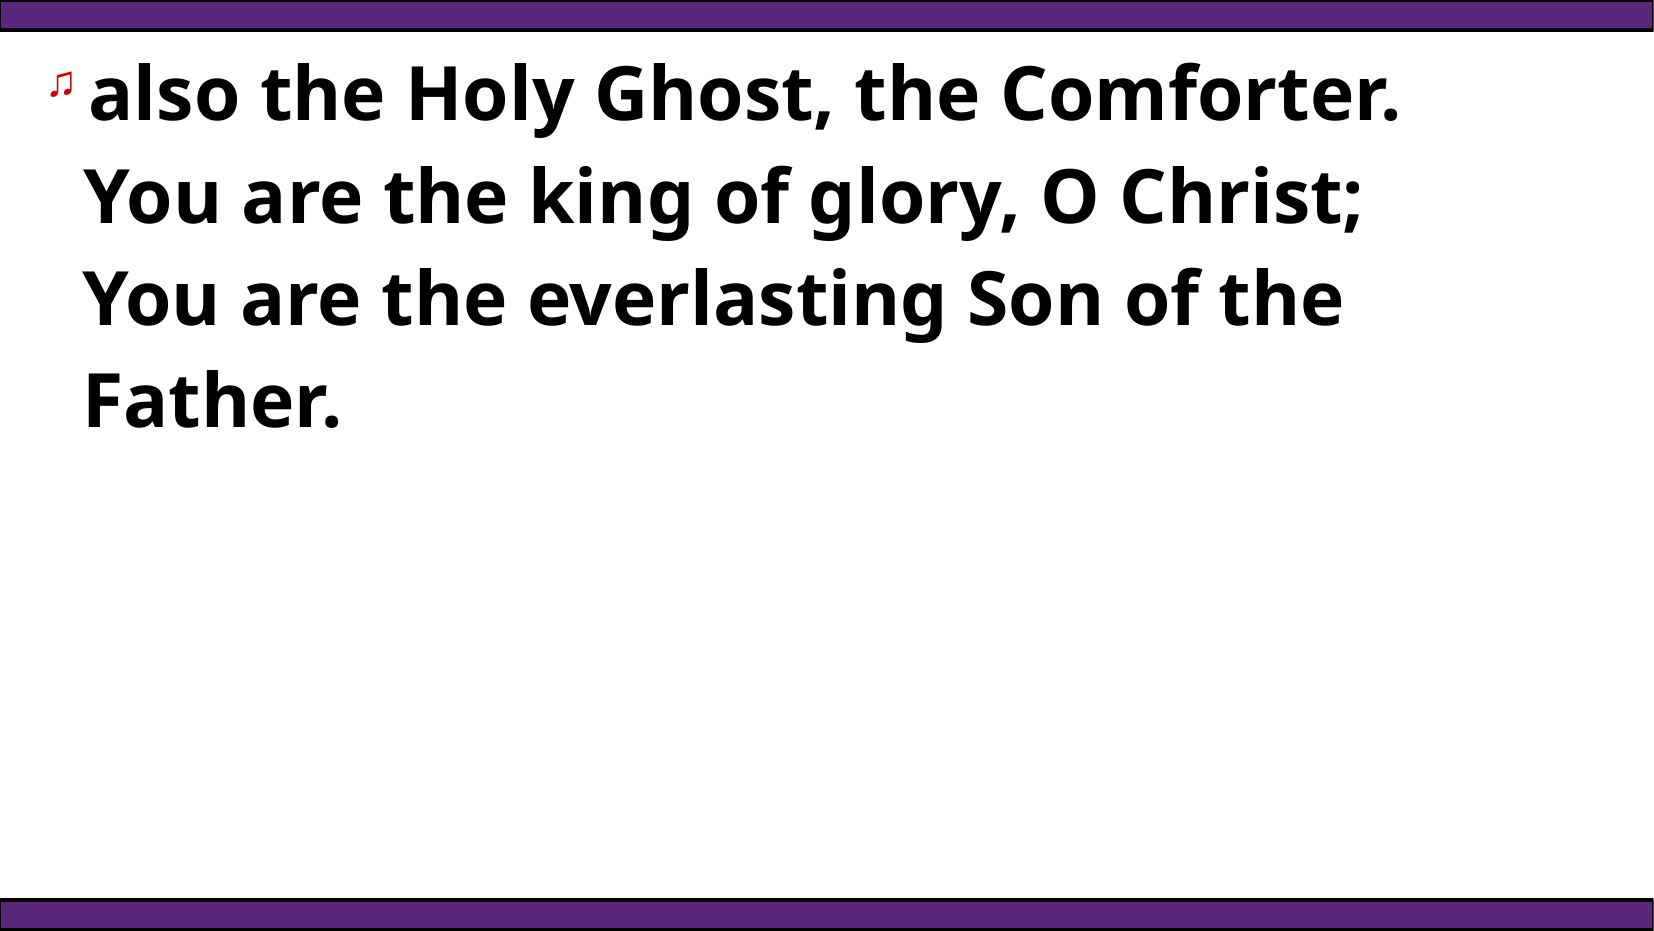

♫ also the Holy Ghost, the Comforter.
 You are the king of glory, O Christ;
You are the everlasting Son of the Father.